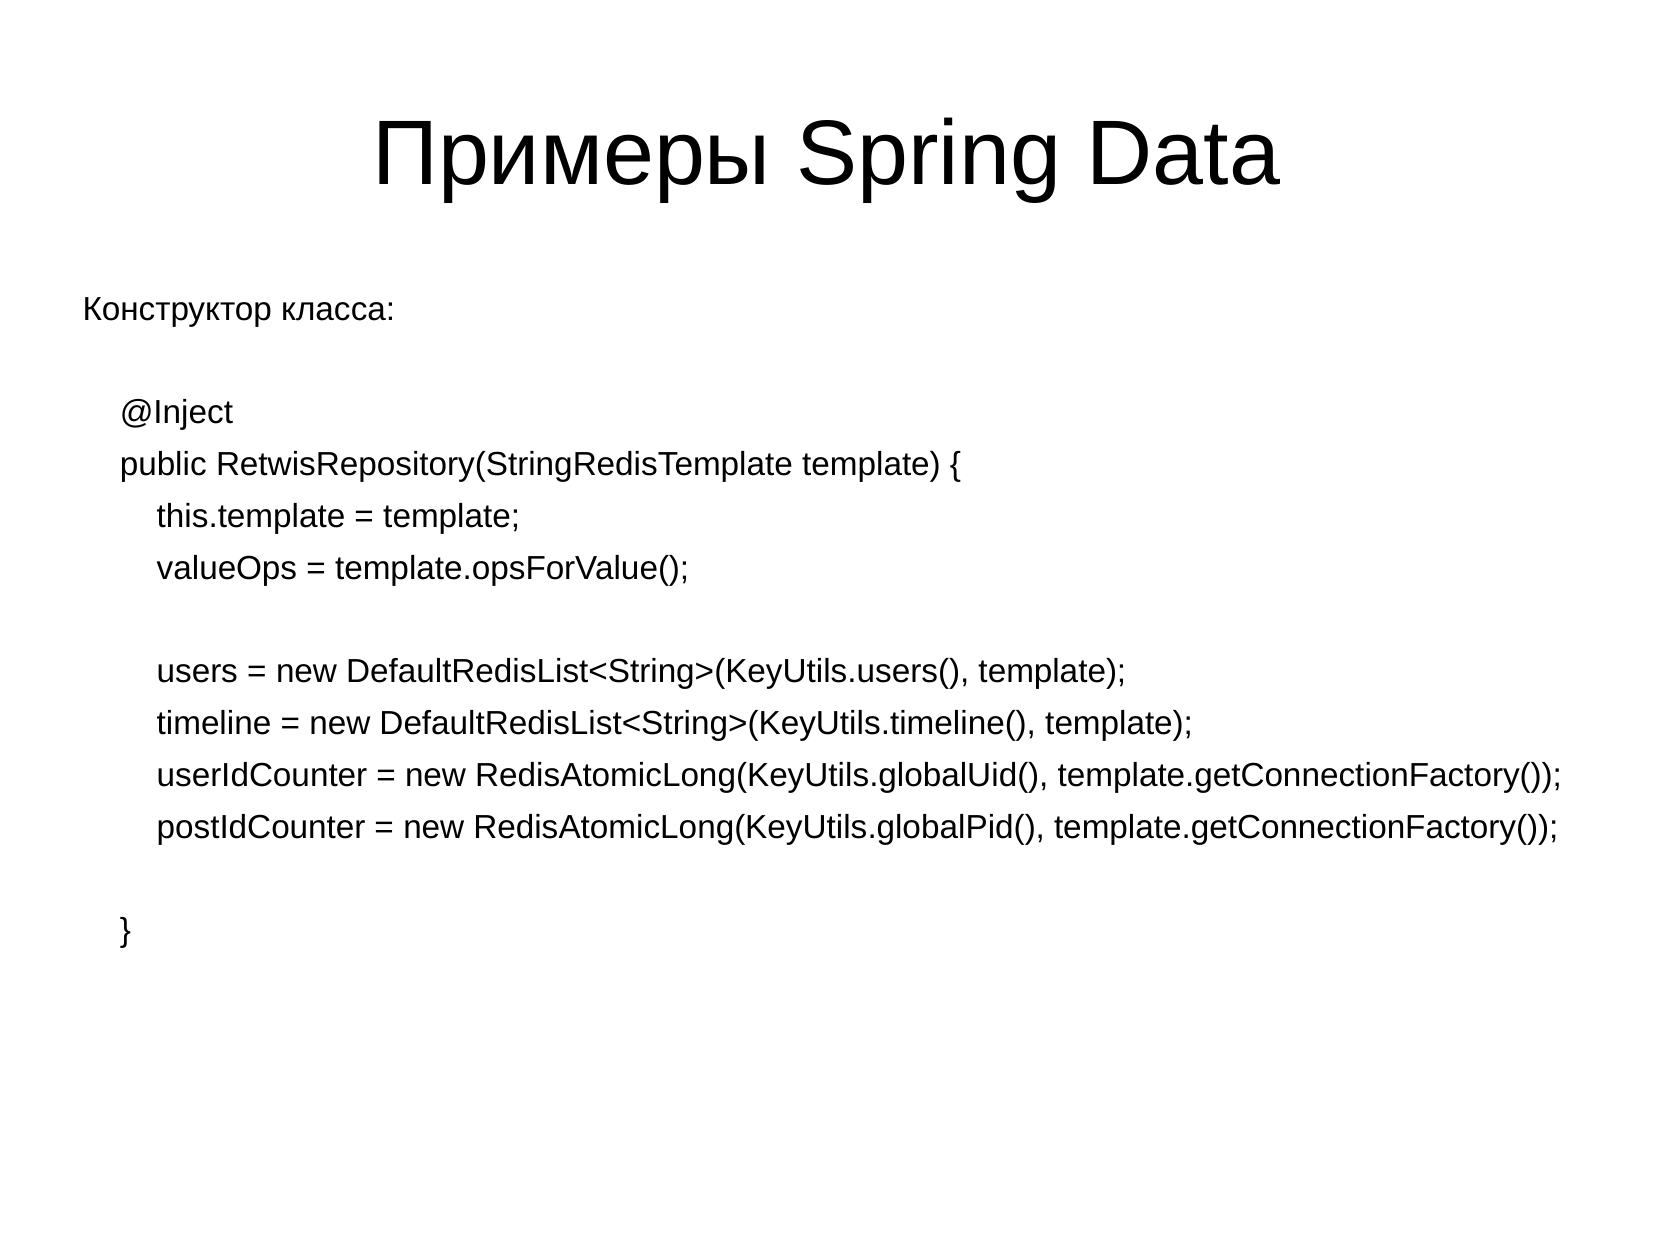

# Примеры Spring Data
Конструктор класса:
 @Inject
 public RetwisRepository(StringRedisTemplate template) {
 this.template = template;
 valueOps = template.opsForValue();
 users = new DefaultRedisList<String>(KeyUtils.users(), template);
 timeline = new DefaultRedisList<String>(KeyUtils.timeline(), template);
 userIdCounter = new RedisAtomicLong(KeyUtils.globalUid(), template.getConnectionFactory());
 postIdCounter = new RedisAtomicLong(KeyUtils.globalPid(), template.getConnectionFactory());
 }